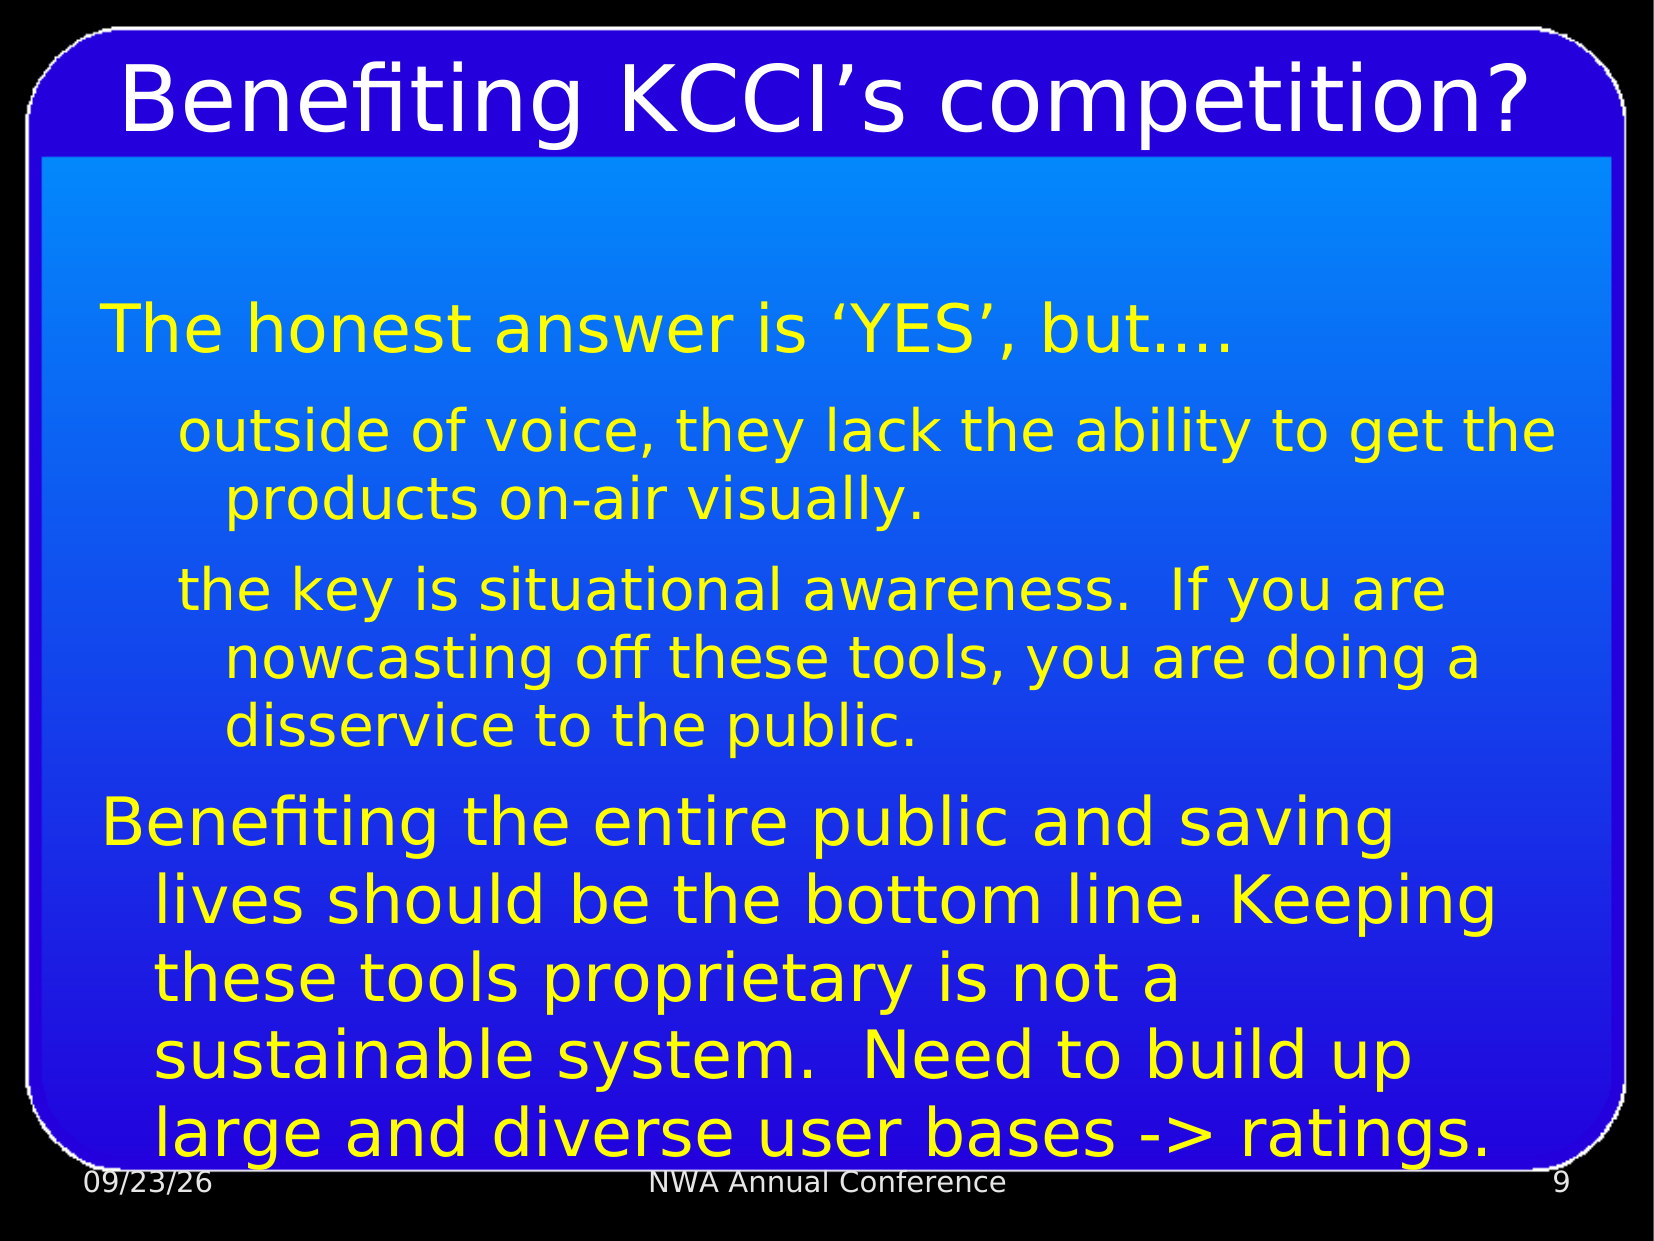

# Benefiting KCCI’s competition?
The honest answer is ‘YES’, but....
outside of voice, they lack the ability to get the products on-air visually.
the key is situational awareness. If you are nowcasting off these tools, you are doing a disservice to the public.
Benefiting the entire public and saving lives should be the bottom line. Keeping these tools proprietary is not a sustainable system. Need to build up large and diverse user bases -> ratings.
NWA Annual Conference
9